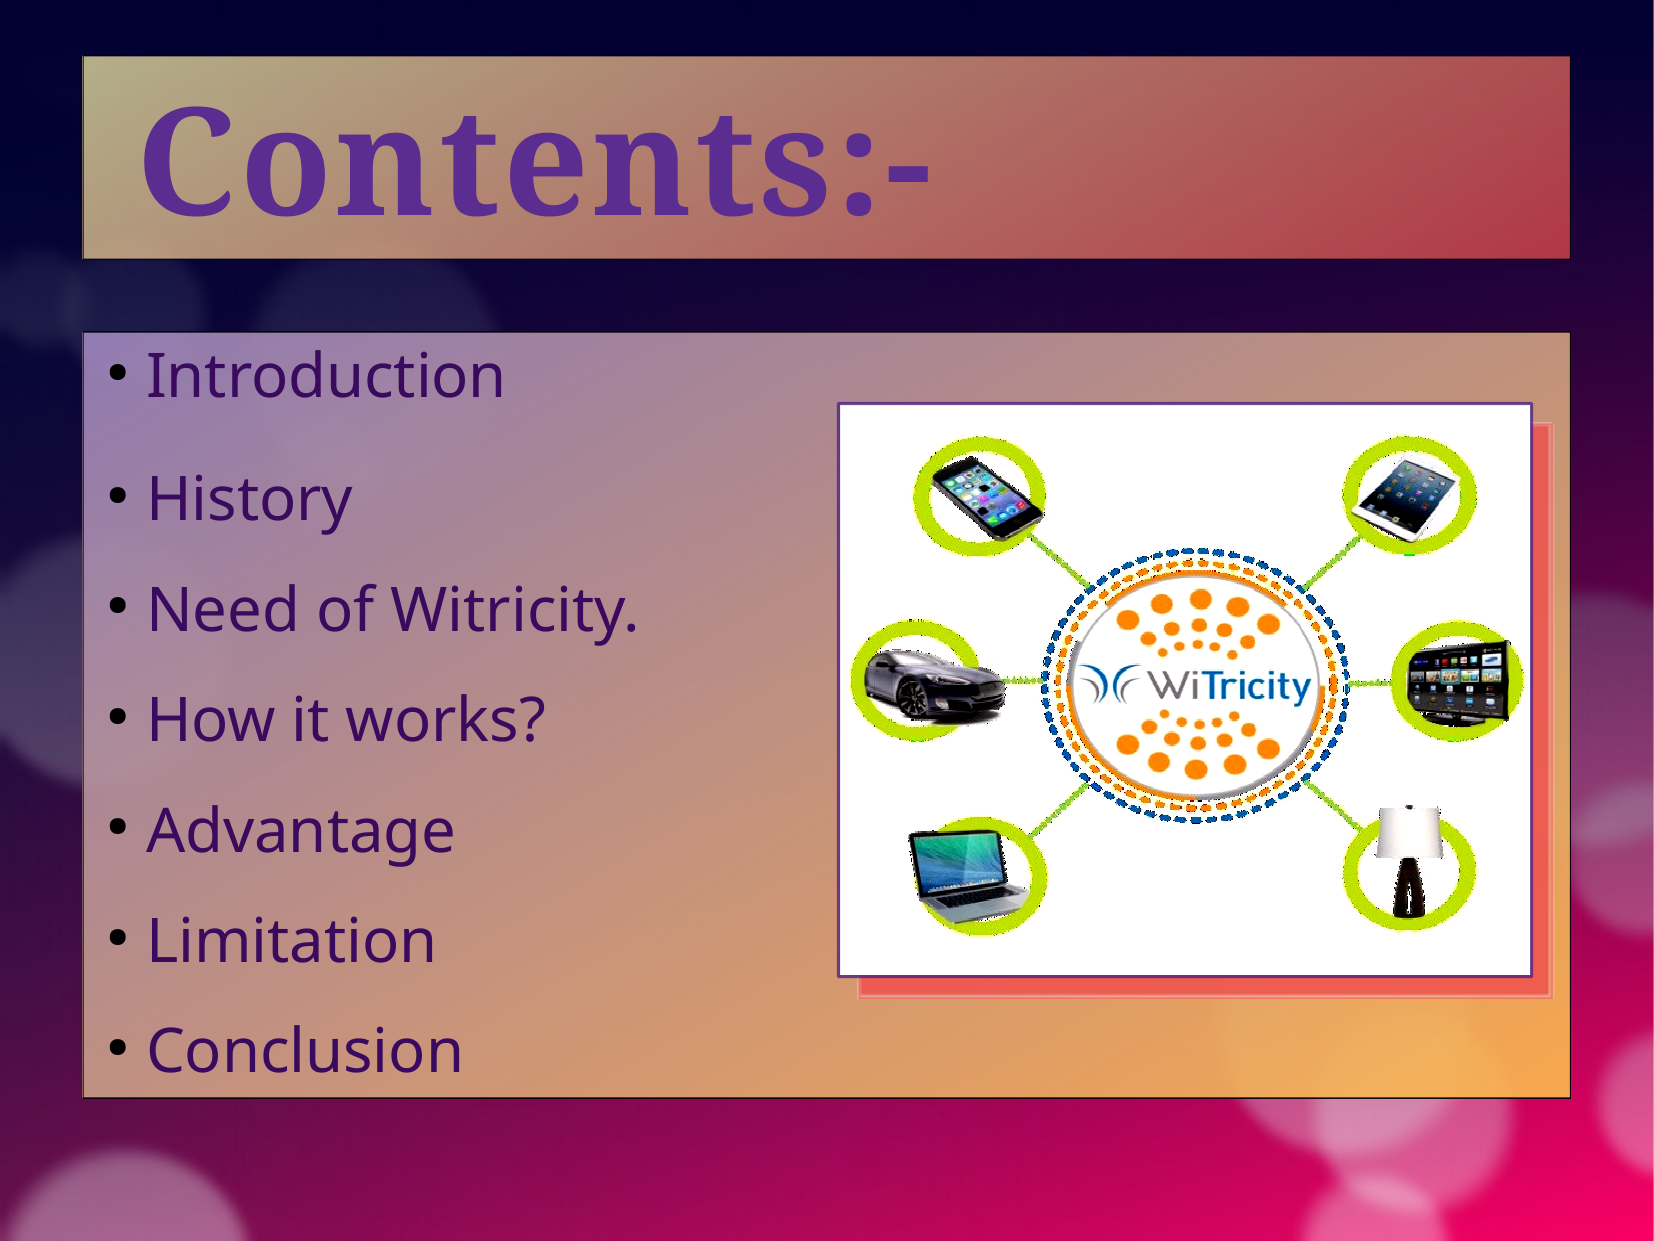

# Contents:-
Introduction
History
Need of Witricity.
How it works?
Advantage
Limitation
Conclusion